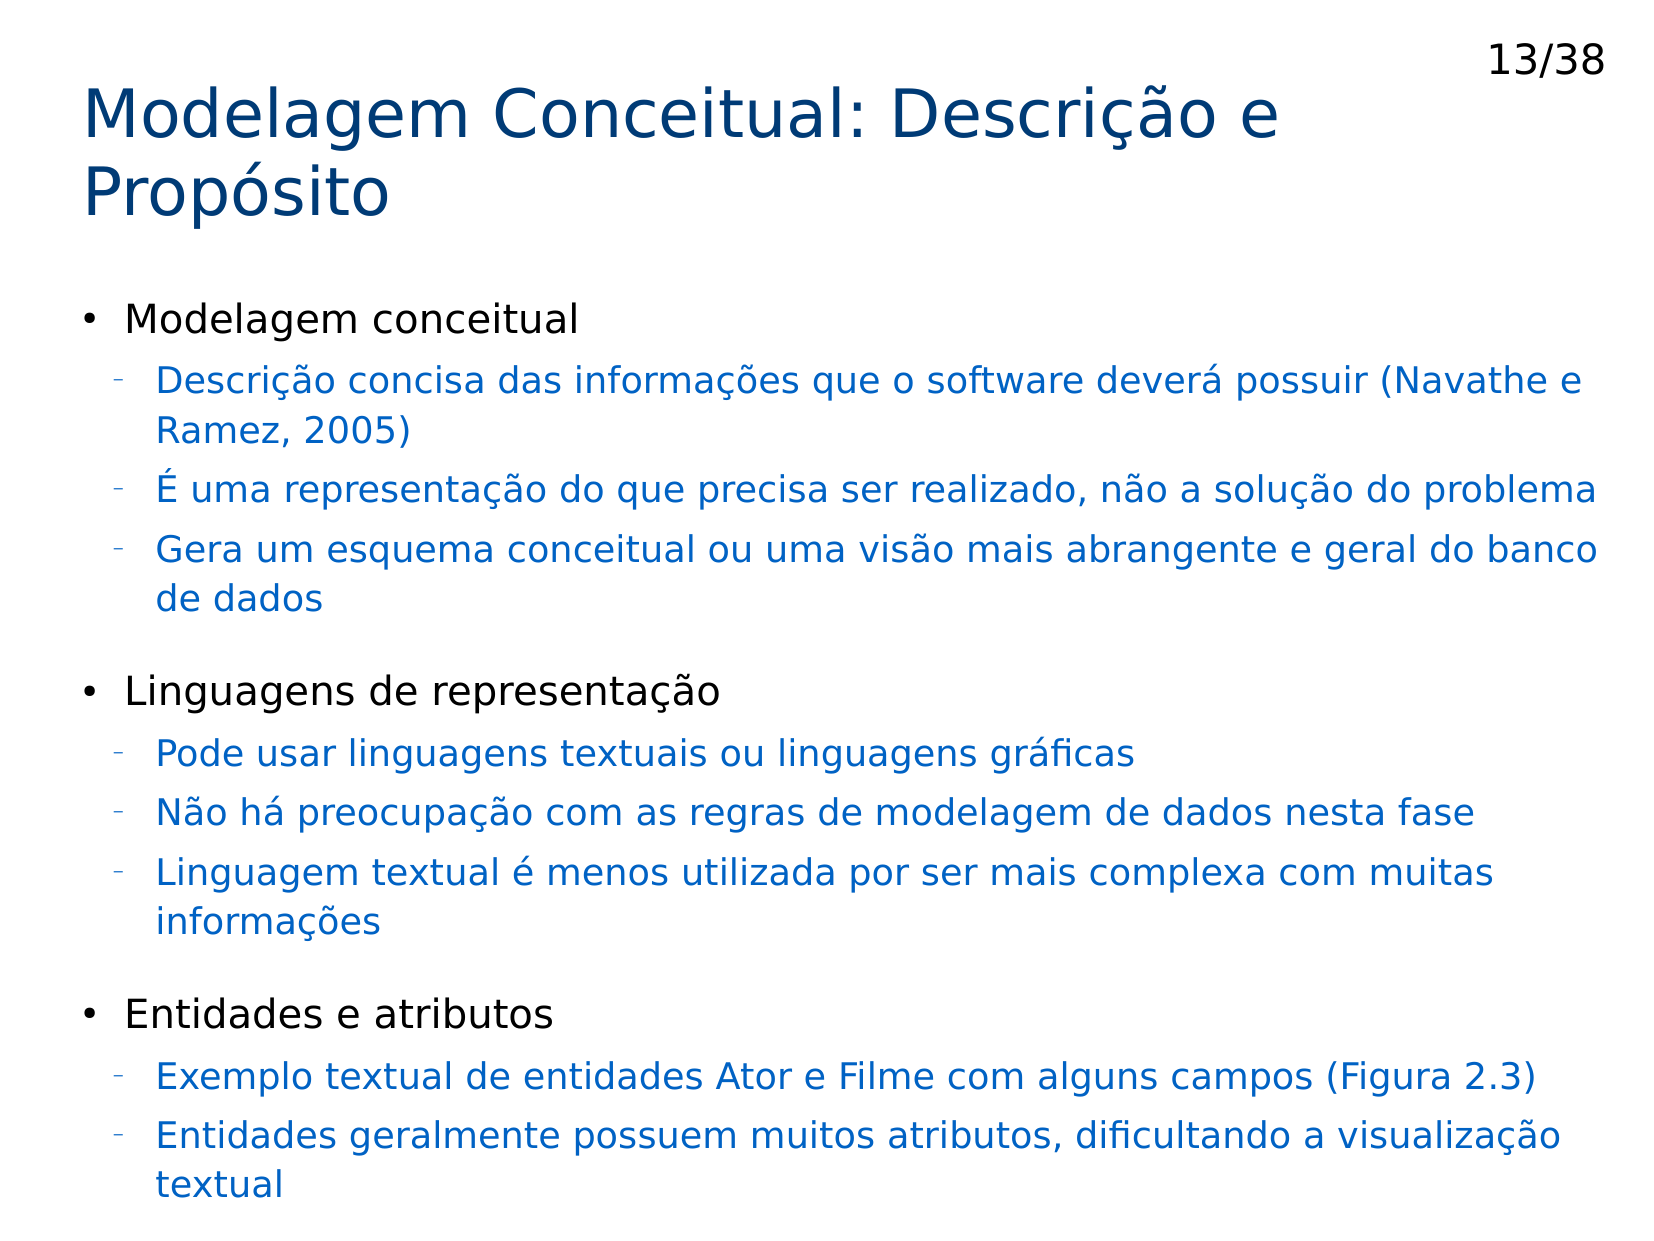

13
# Modelagem Conceitual: Descrição e Propósito
Modelagem conceitual
Descrição concisa das informações que o software deverá possuir (Navathe e Ramez, 2005)
É uma representação do que precisa ser realizado, não a solução do problema
Gera um esquema conceitual ou uma visão mais abrangente e geral do banco de dados
Linguagens de representação
Pode usar linguagens textuais ou linguagens gráficas
Não há preocupação com as regras de modelagem de dados nesta fase
Linguagem textual é menos utilizada por ser mais complexa com muitas informações
Entidades e atributos
Exemplo textual de entidades Ator e Filme com alguns campos (Figura 2.3)
Entidades geralmente possuem muitos atributos, dificultando a visualização textual